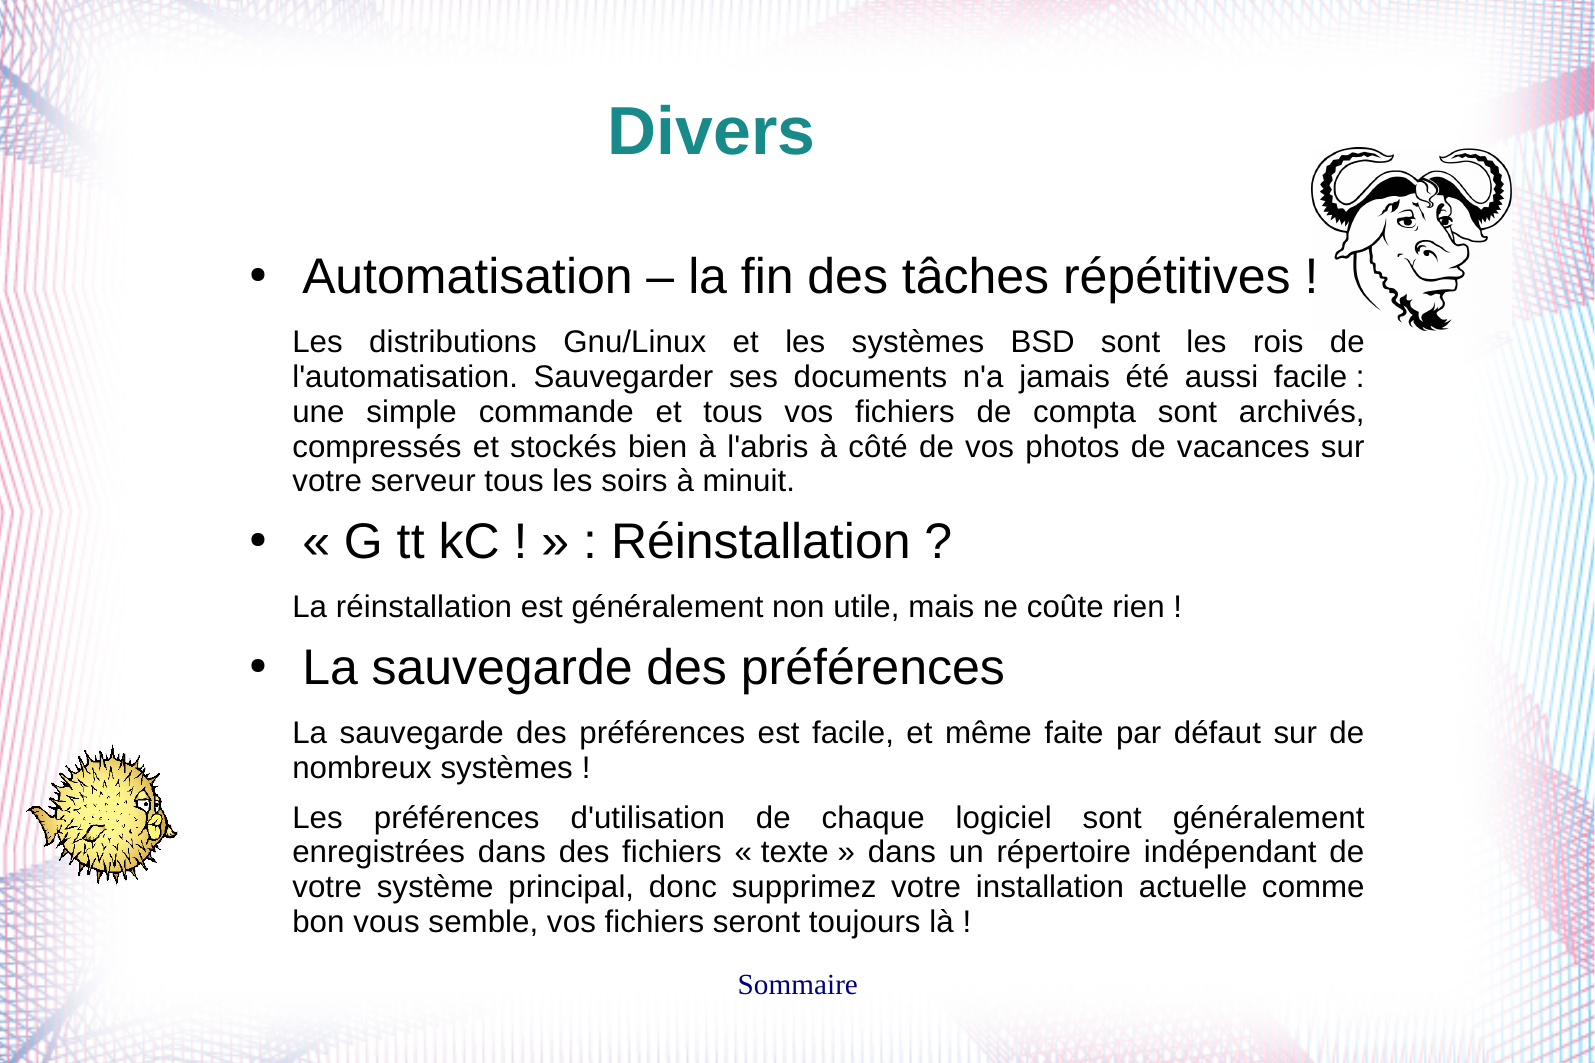

# Divers
Automatisation – la fin des tâches répétitives !
Les distributions Gnu/Linux et les systèmes BSD sont les rois de l'automatisation. Sauvegarder ses documents n'a jamais été aussi facile : une simple commande et tous vos fichiers de compta sont archivés, compressés et stockés bien à l'abris à côté de vos photos de vacances sur votre serveur tous les soirs à minuit.
« G tt kC ! » : Réinstallation ?
La réinstallation est généralement non utile, mais ne coûte rien !
La sauvegarde des préférences
La sauvegarde des préférences est facile, et même faite par défaut sur de nombreux systèmes !
Les préférences d'utilisation de chaque logiciel sont généralement enregistrées dans des fichiers « texte » dans un répertoire indépendant de votre système principal, donc supprimez votre installation actuelle comme bon vous semble, vos fichiers seront toujours là !